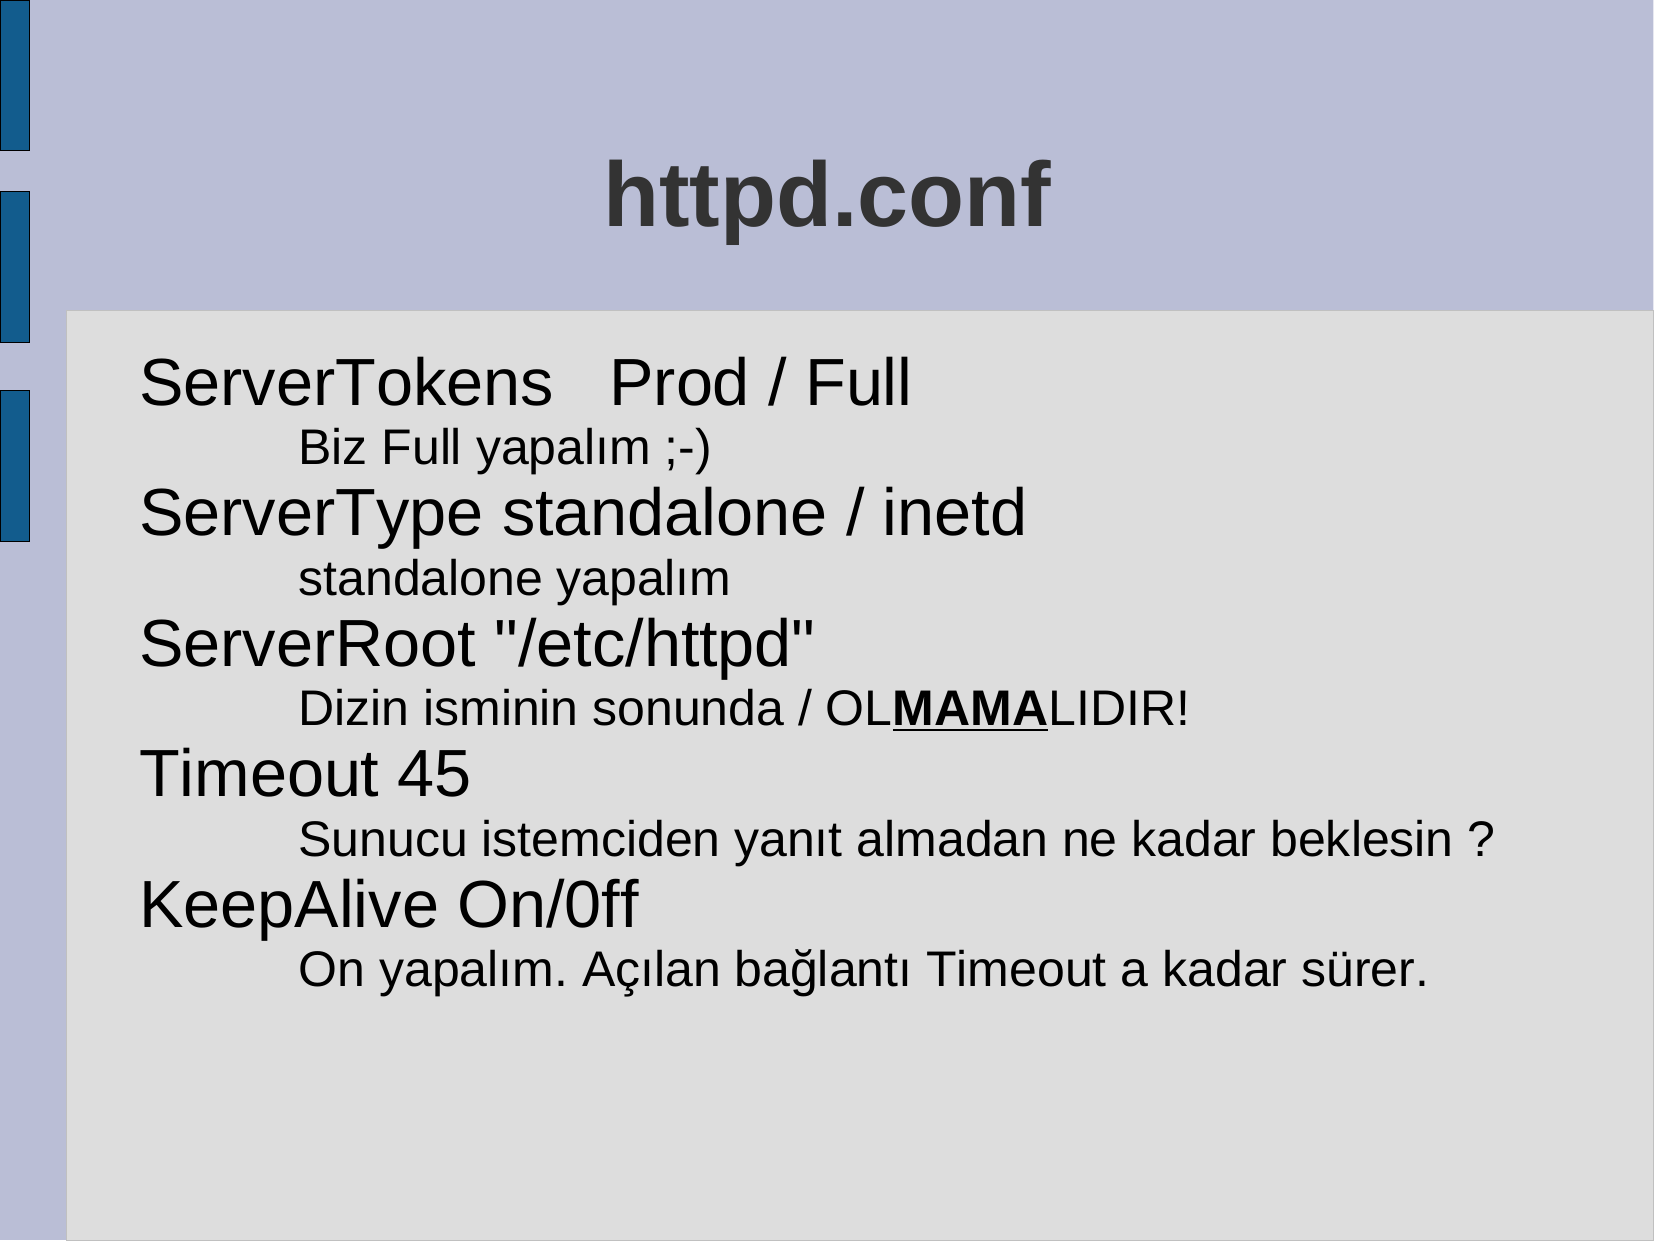

# httpd.conf
ServerTokens Prod / Full
Biz Full yapalım ;-)
ServerType standalone / inetd
standalone yapalım
ServerRoot "/etc/httpd"
Dizin isminin sonunda / OLMAMALIDIR!
Timeout 45
Sunucu istemciden yanıt almadan ne kadar beklesin ?
KeepAlive On/0ff
On yapalım. Açılan bağlantı Timeout a kadar sürer.